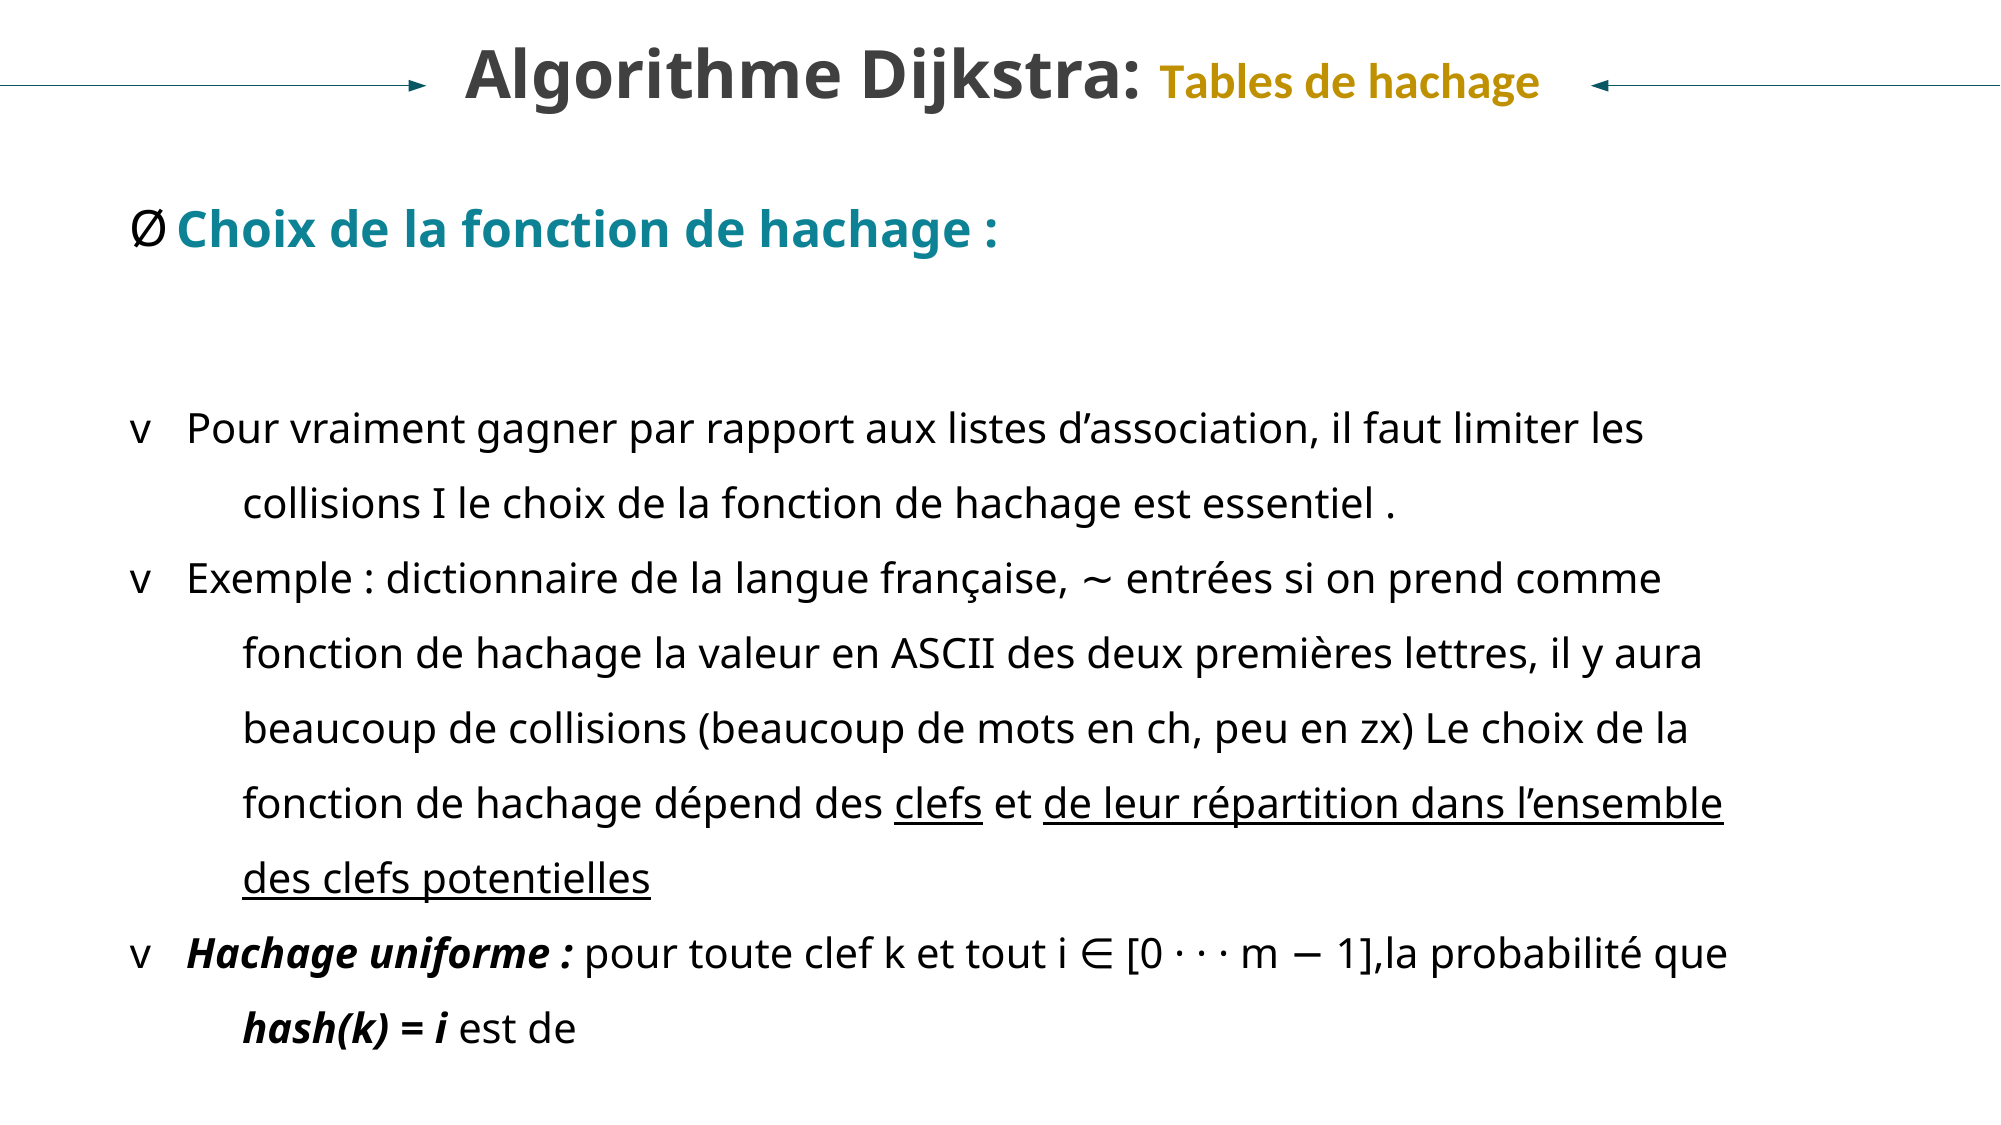

Algorithme Dijkstra: Tables de hachage
# Analyse du projet : diapositive 3
Choix de la fonction de hachage :
Pour vraiment gagner par rapport aux listes d’association, il faut limiter les collisions I le choix de la fonction de hachage est essentiel .
Exemple : dictionnaire de la langue française, ∼ entrées si on prend comme fonction de hachage la valeur en ASCII des deux premières lettres, il y aura beaucoup de collisions (beaucoup de mots en ch, peu en zx) Le choix de la fonction de hachage dépend des clefs et de leur répartition dans l’ensemble des clefs potentielles
Hachage uniforme : pour toute clef k et tout i ∈ [0 · · · m − 1],la probabilité que hash(k) = i est de